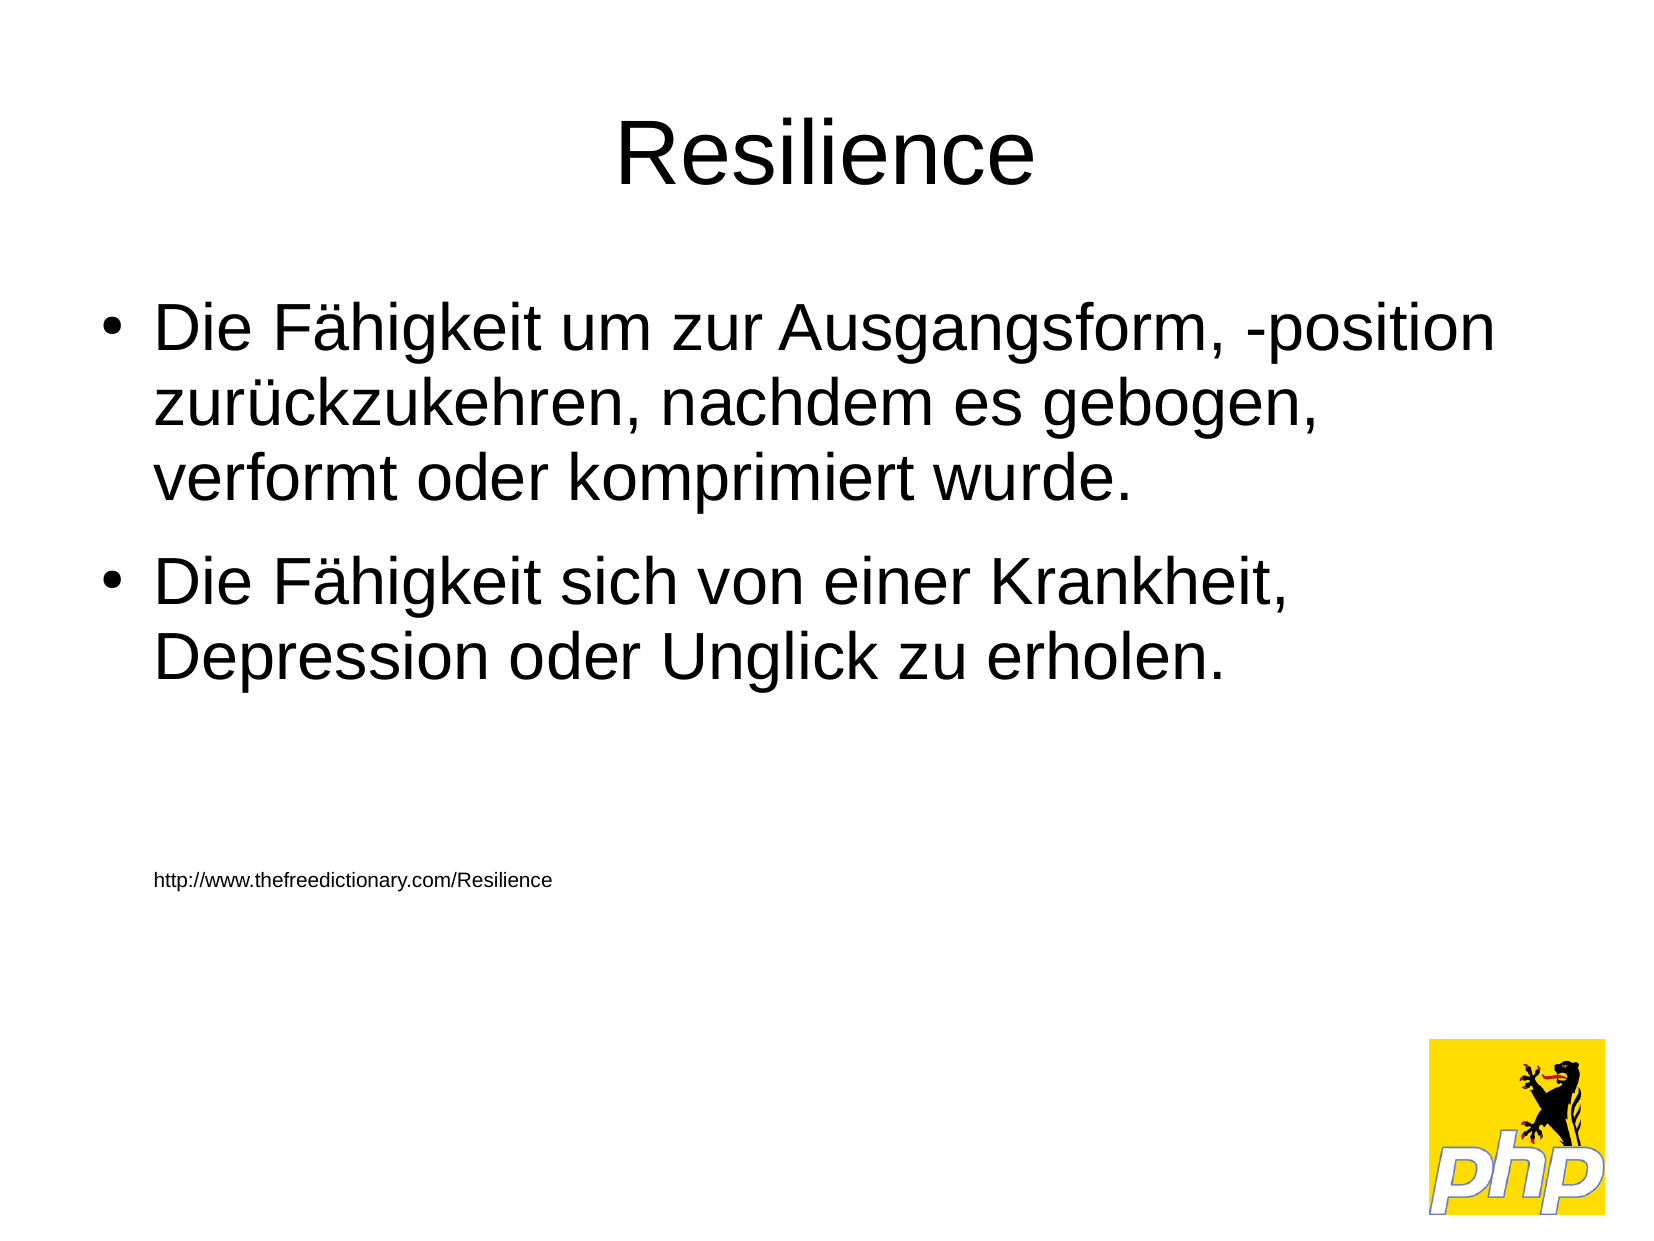

# Resilience
Die Fähigkeit um zur Ausgangsform, -position zurückzukehren, nachdem es gebogen, verformt oder komprimiert wurde.
Die Fähigkeit sich von einer Krankheit, Depression oder Unglick zu erholen.
http://www.thefreedictionary.com/Resilience